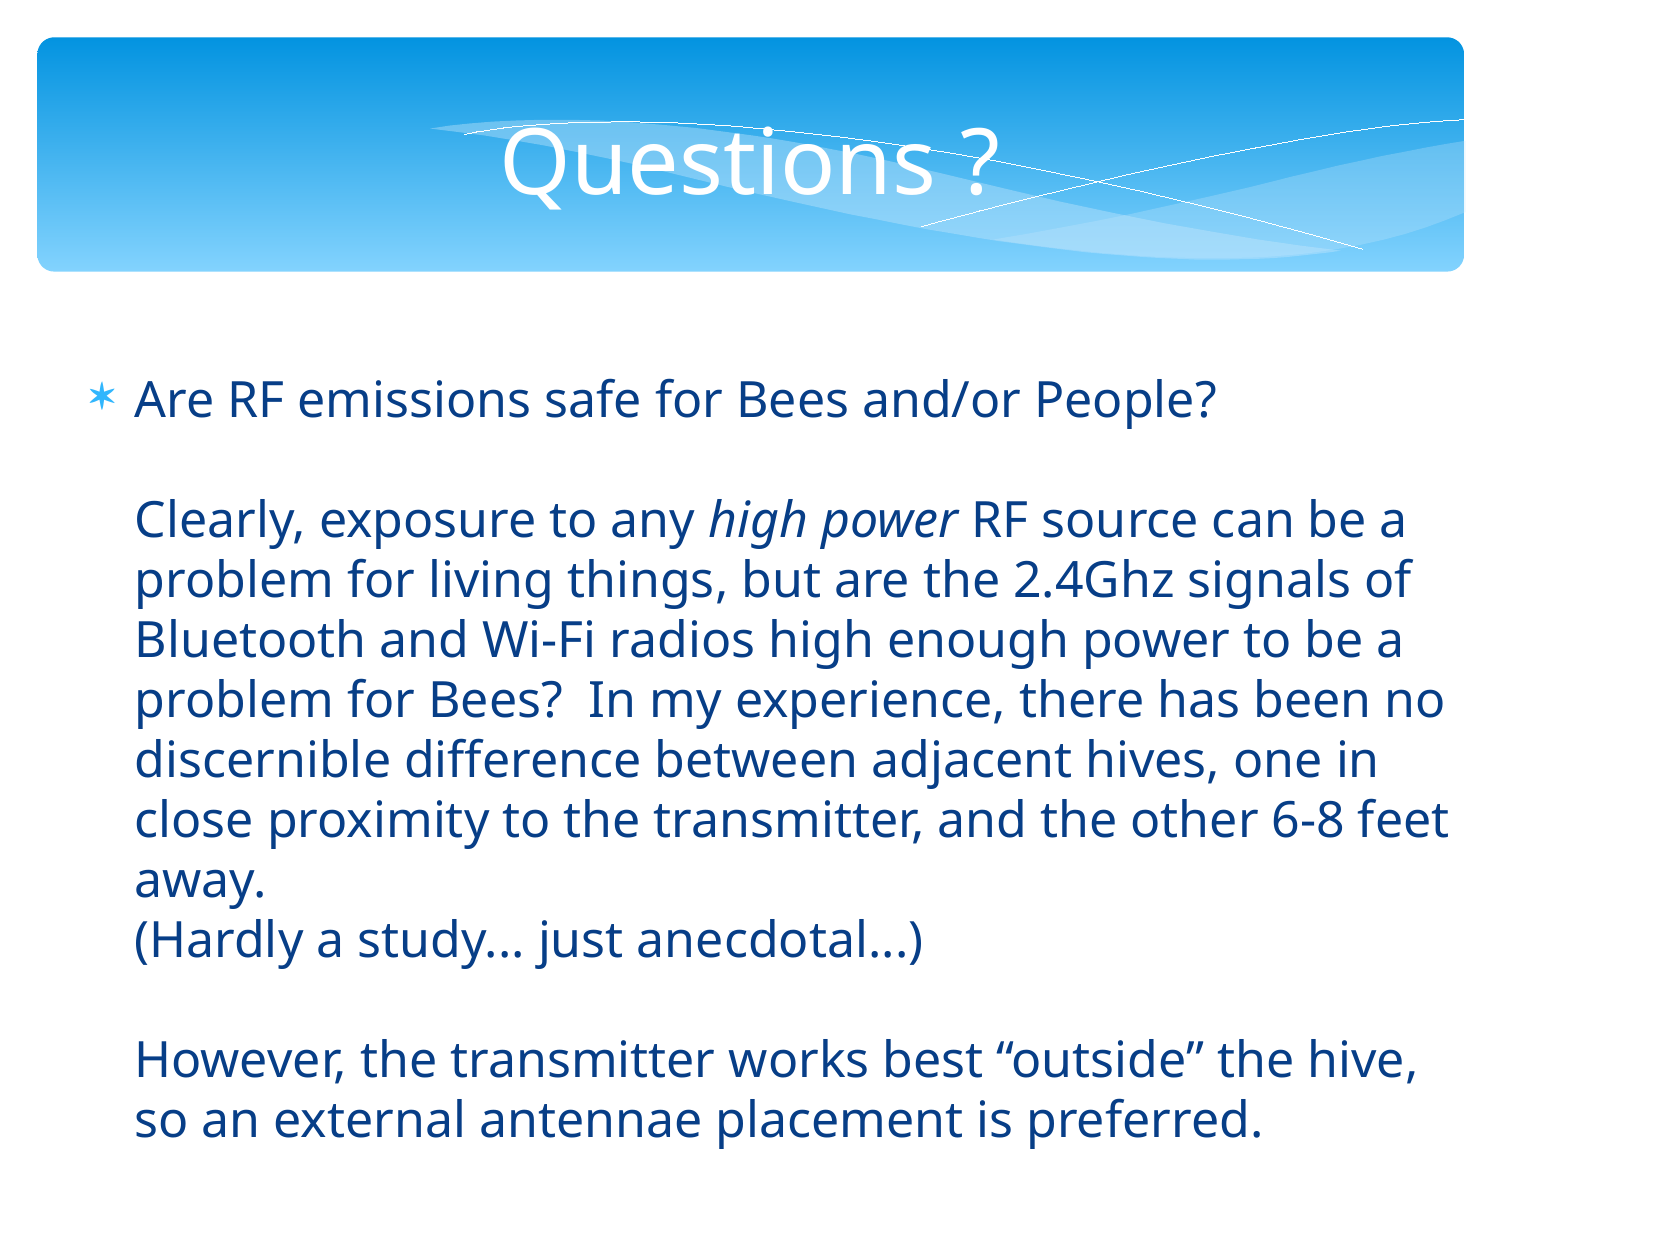

# Questions ?
Are RF emissions safe for Bees and/or People?
Clearly, exposure to any high power RF source can be a problem for living things, but are the 2.4Ghz signals of Bluetooth and Wi-Fi radios high enough power to be a problem for Bees? In my experience, there has been no discernible difference between adjacent hives, one in close proximity to the transmitter, and the other 6-8 feet away.
(Hardly a study... just anecdotal...)
However, the transmitter works best “outside” the hive, so an external antennae placement is preferred.